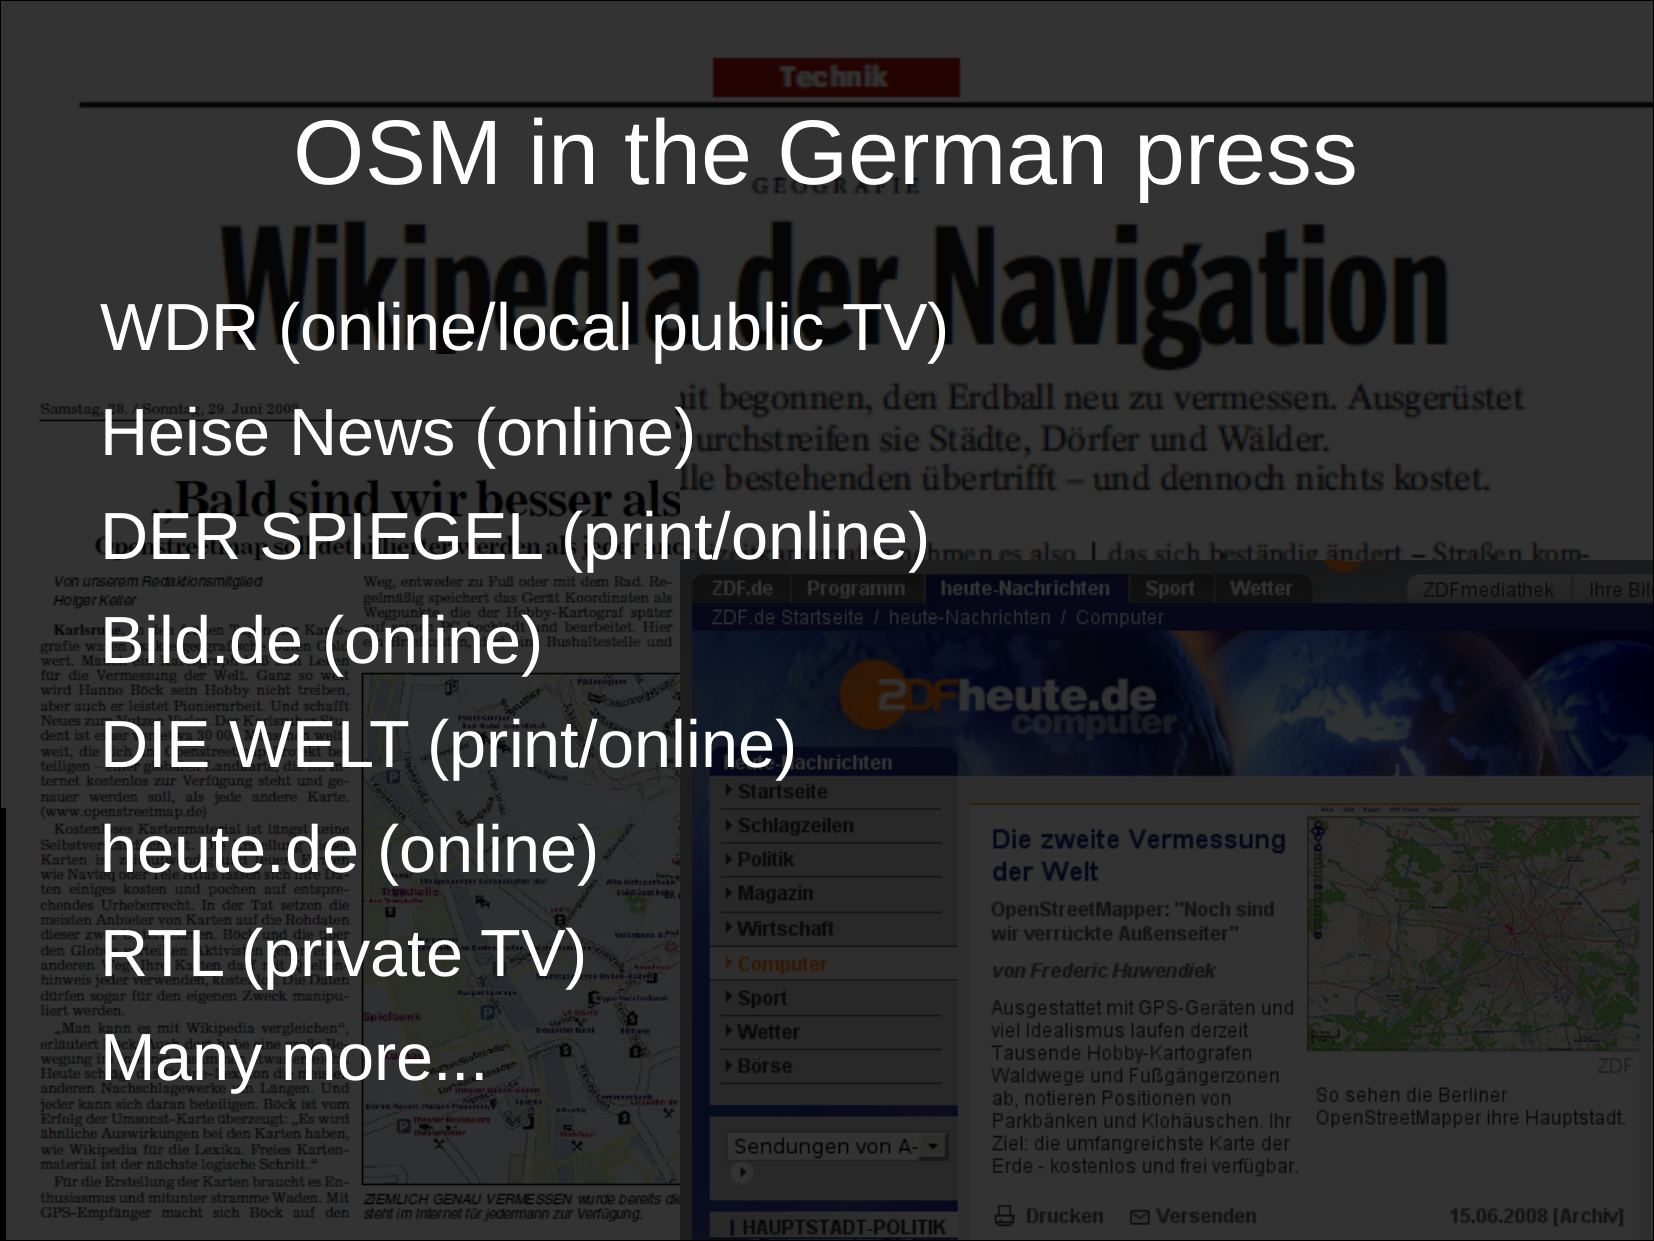

# OSM in the German press
WDR (online/local public TV)
Heise News (online)
DER SPIEGEL (print/online)
Bild.de (online)
DIE WELT (print/online)
heute.de (online)
RTL (private TV)
Many more...